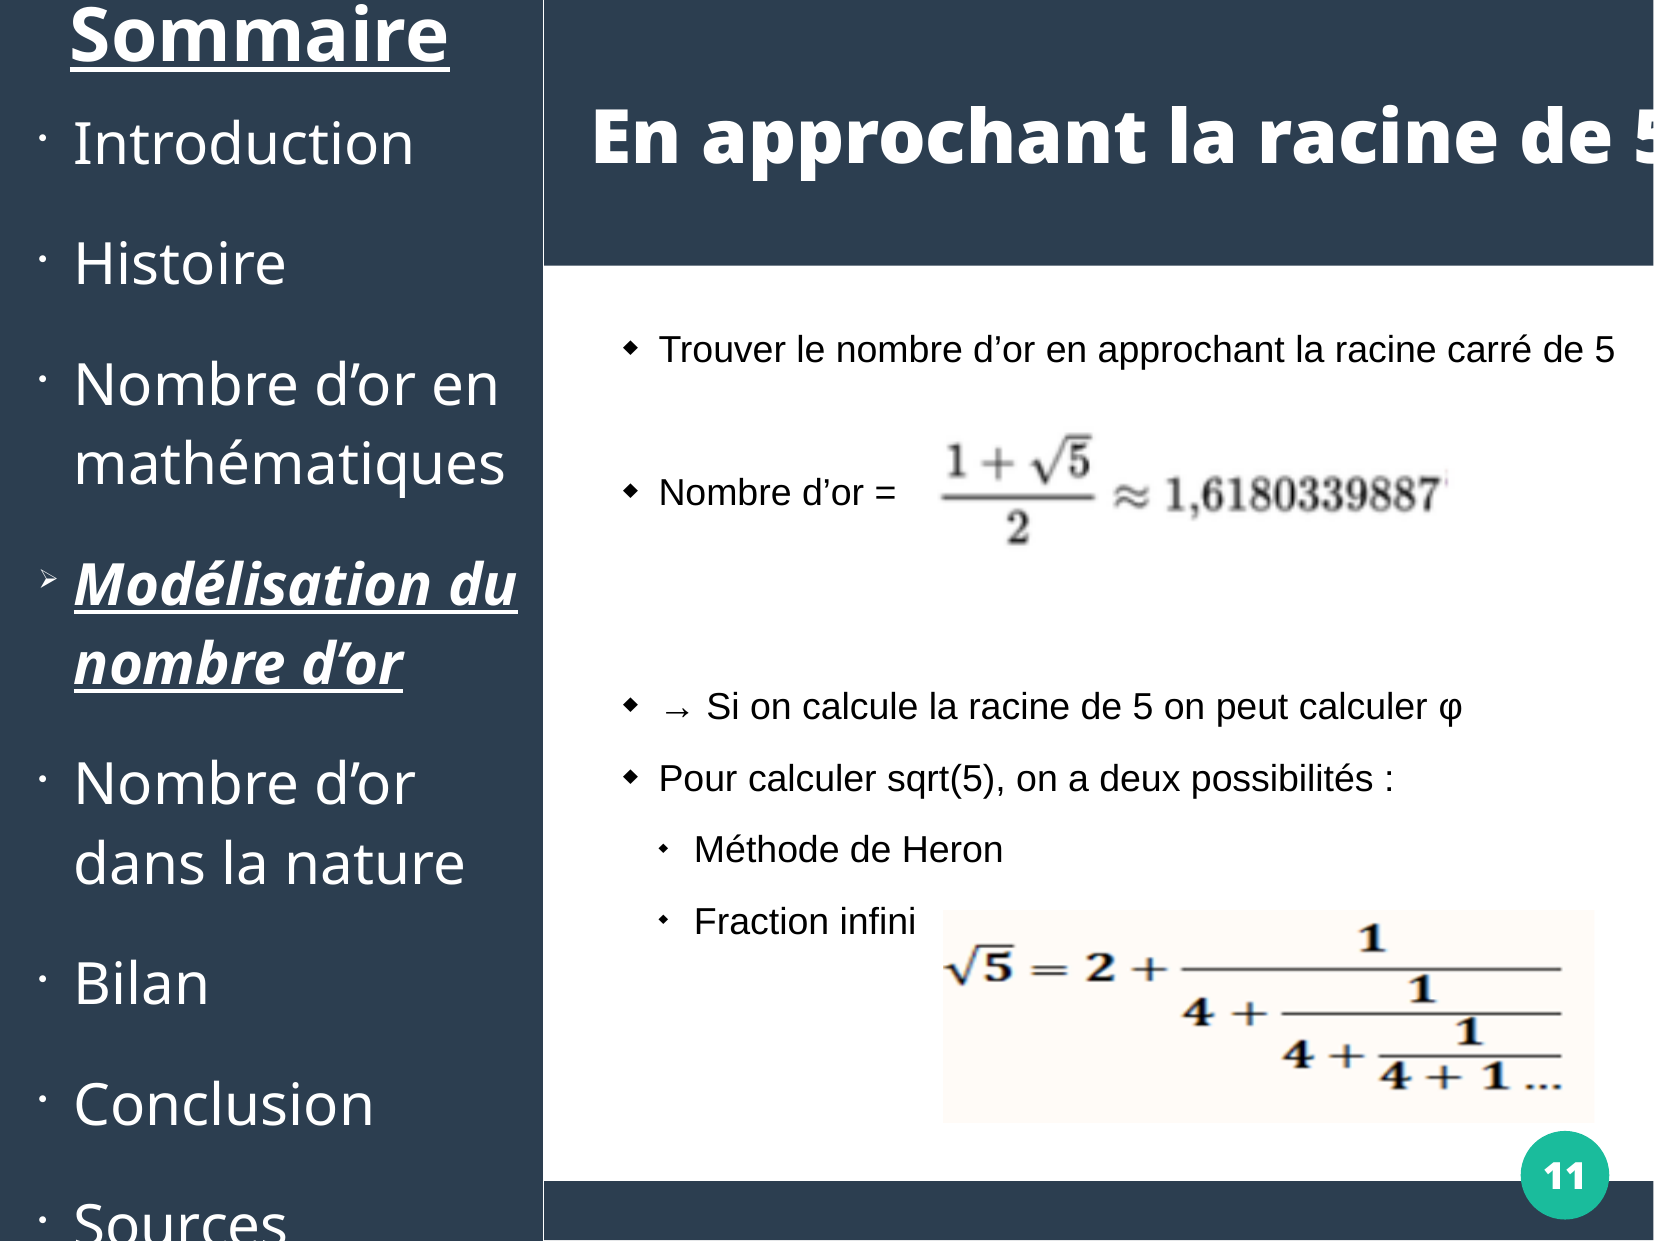

Sommaire
# En approchant la racine de 5
Introduction
Histoire
Nombre d’or en mathématiques
Modélisation du nombre d’or
Nombre d’or dans la nature
Bilan
Conclusion
Sources
Trouver le nombre d’or en approchant la racine carré de 5
Nombre d’or =
→ Si on calcule la racine de 5 on peut calculer φ
Pour calculer sqrt(5), on a deux possibilités :
Méthode de Heron
Fraction infini
11